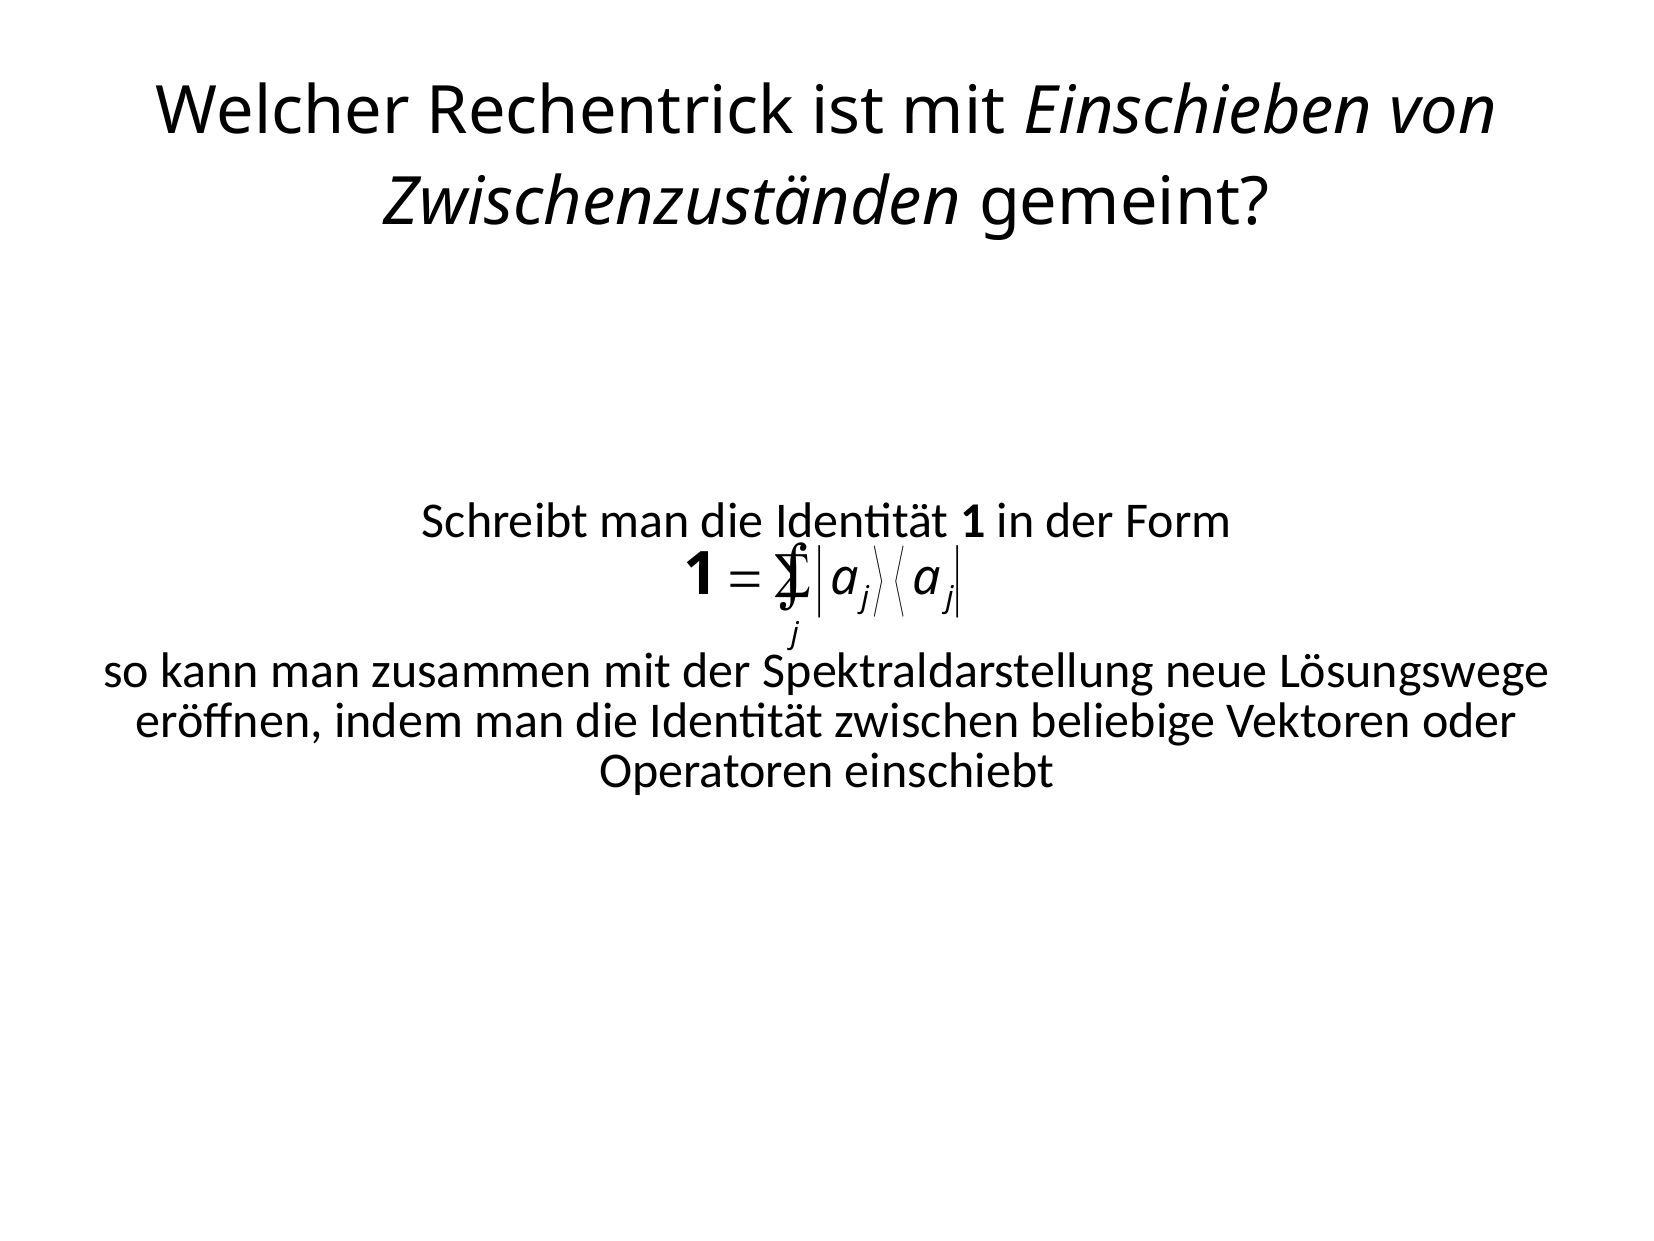

# Welcher Rechentrick ist mit Einschieben von Zwischenzuständen gemeint?
Schreibt man die Identität 1 in der Form
so kann man zusammen mit der Spektraldarstellung neue Lösungswege eröffnen, indem man die Identität zwischen beliebige Vektoren oder Operatoren einschiebt